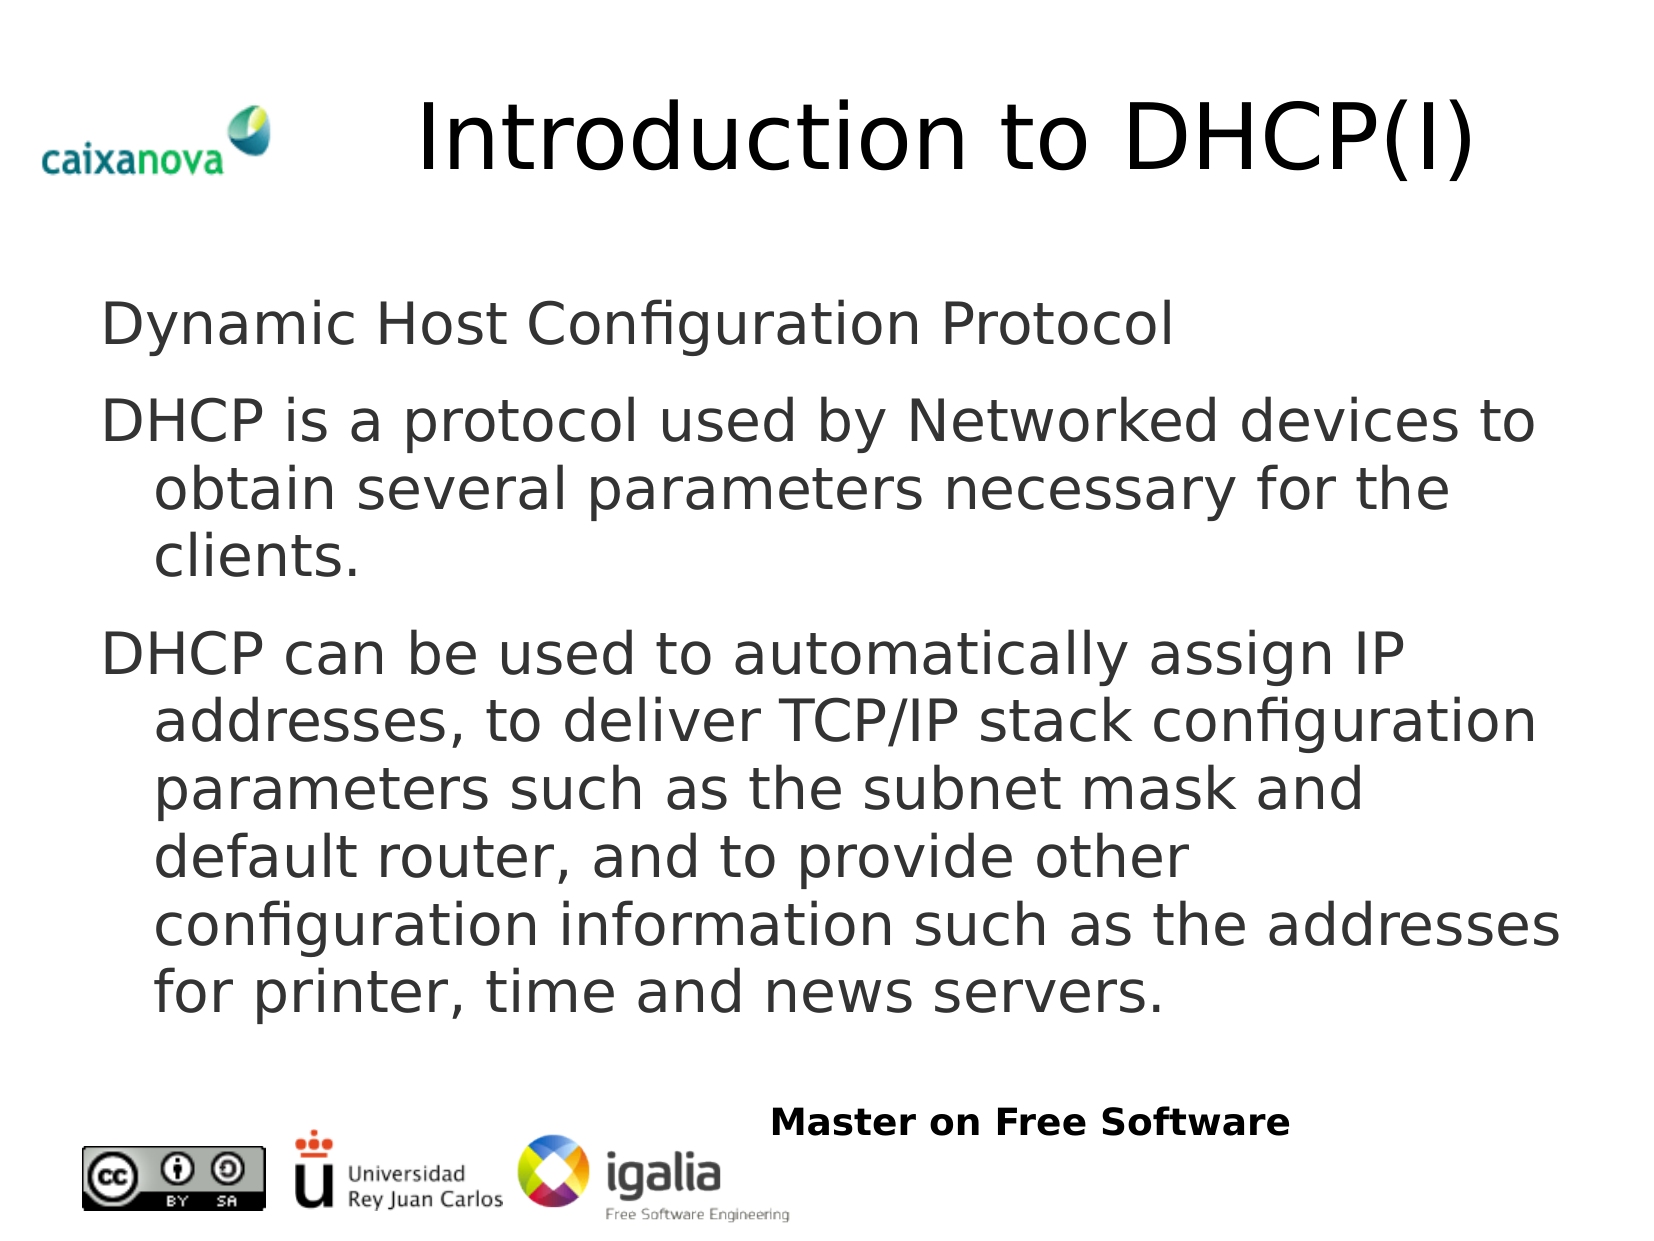

# Introduction to DHCP(I)
Dynamic Host Configuration Protocol
DHCP is a protocol used by Networked devices to obtain several parameters necessary for the clients.
DHCP can be used to automatically assign IP addresses, to deliver TCP/IP stack configuration parameters such as the subnet mask and default router, and to provide other configuration information such as the addresses for printer, time and news servers.